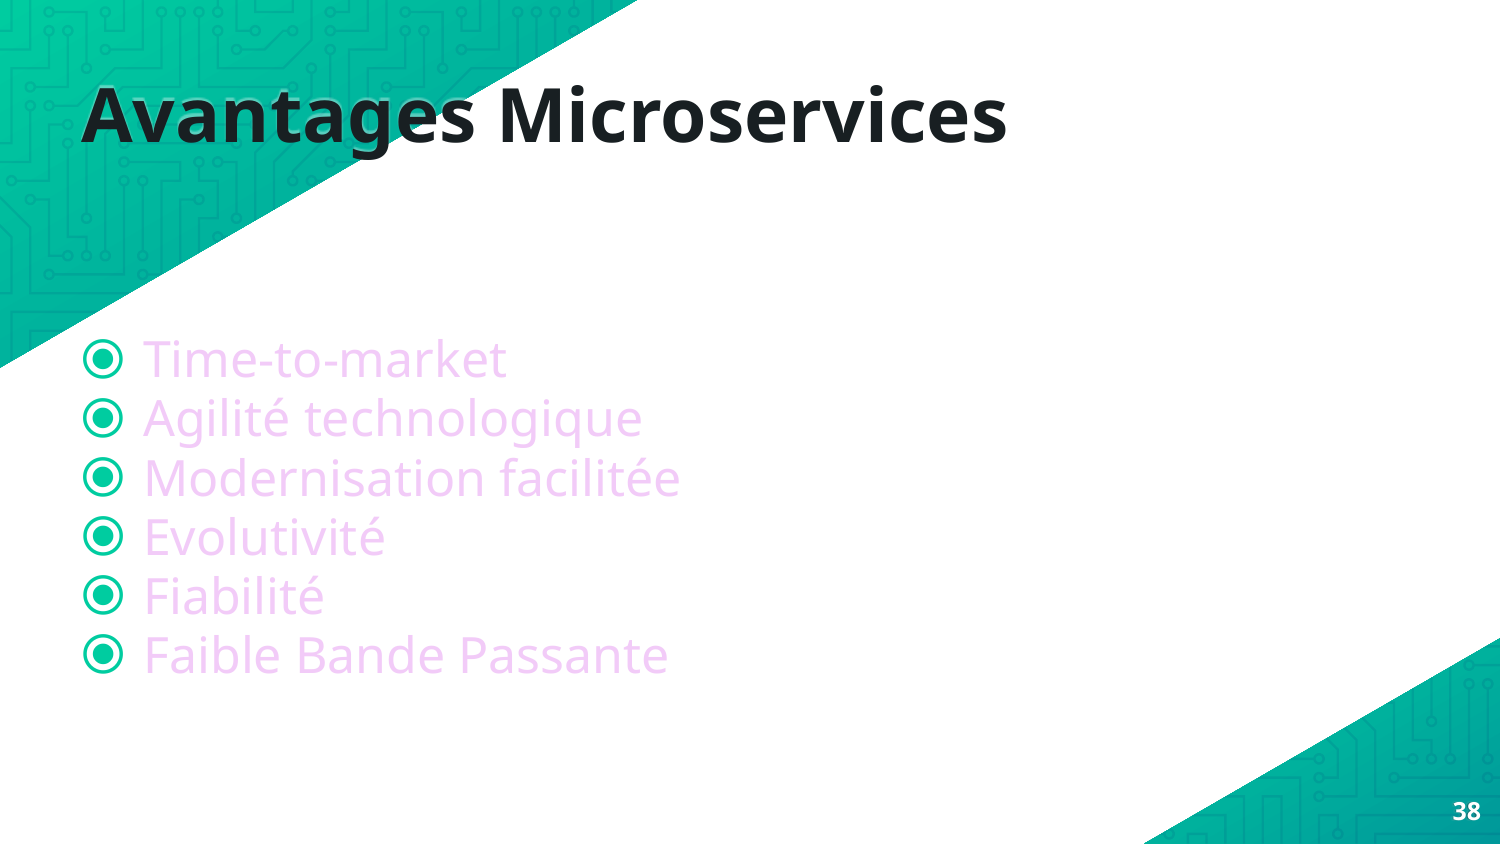

# Avantages Microservices
Time-to-market
Agilité technologique
Modernisation facilitée
Evolutivité
Fiabilité
Faible Bande Passante